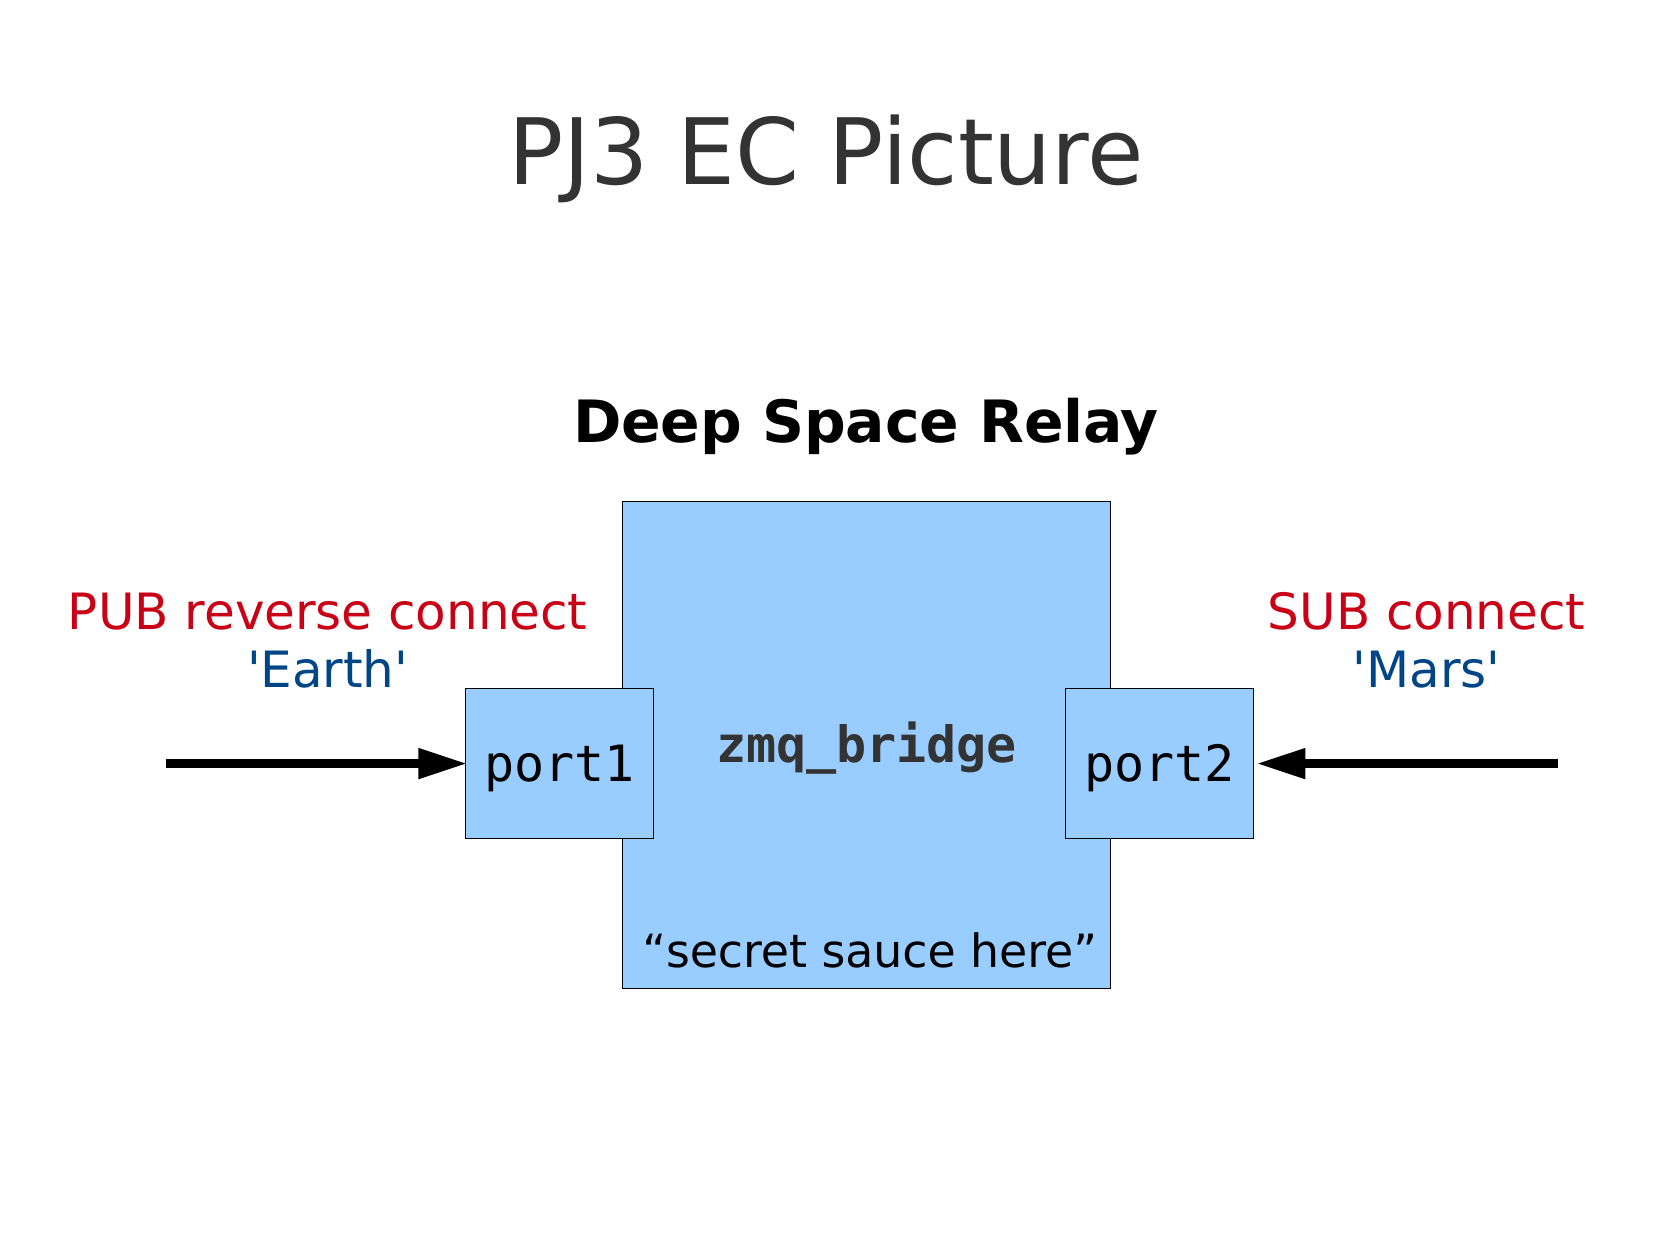

# PJ3 EC Picture
Deep Space Relay
zmq_bridge
PUB reverse connect
'Earth'
SUB connect
'Mars'
port1
port2
“secret sauce here”